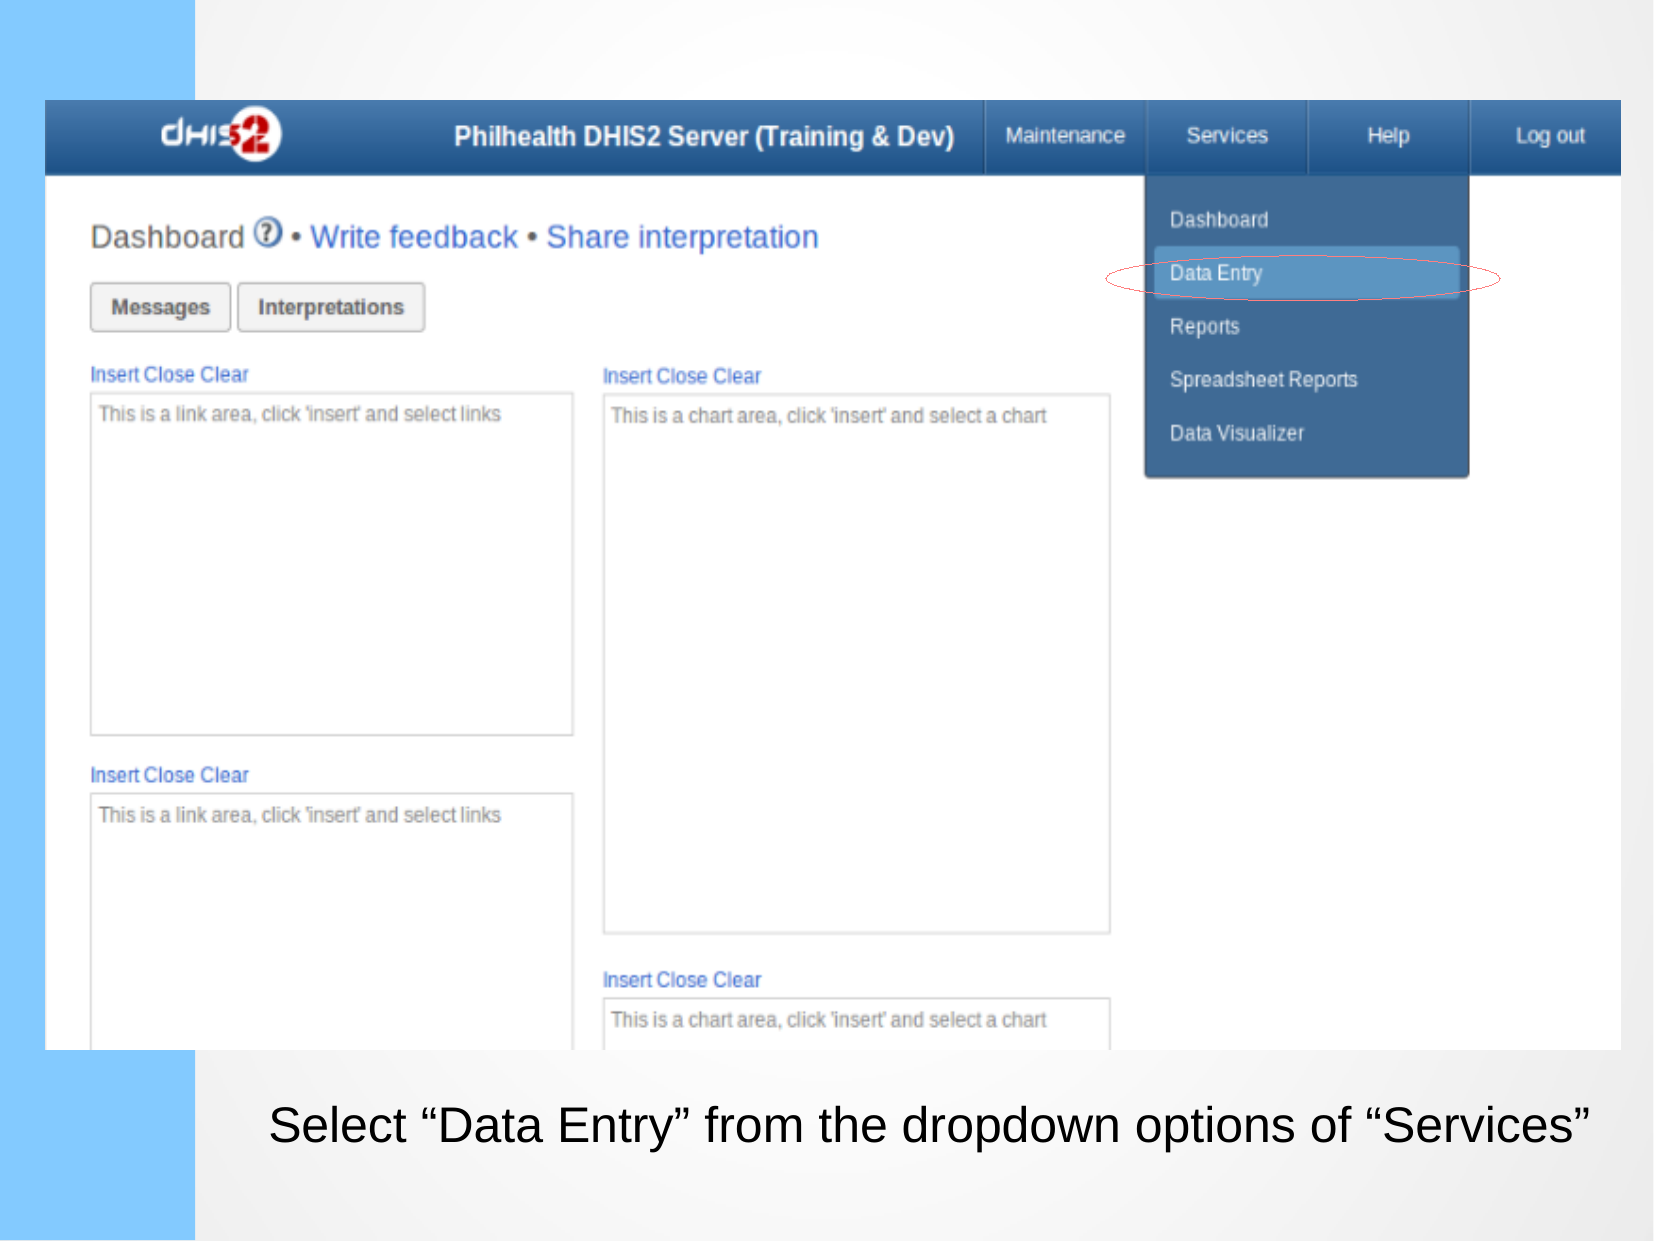

# Select “Data Entry” from the dropdown options of “Services”